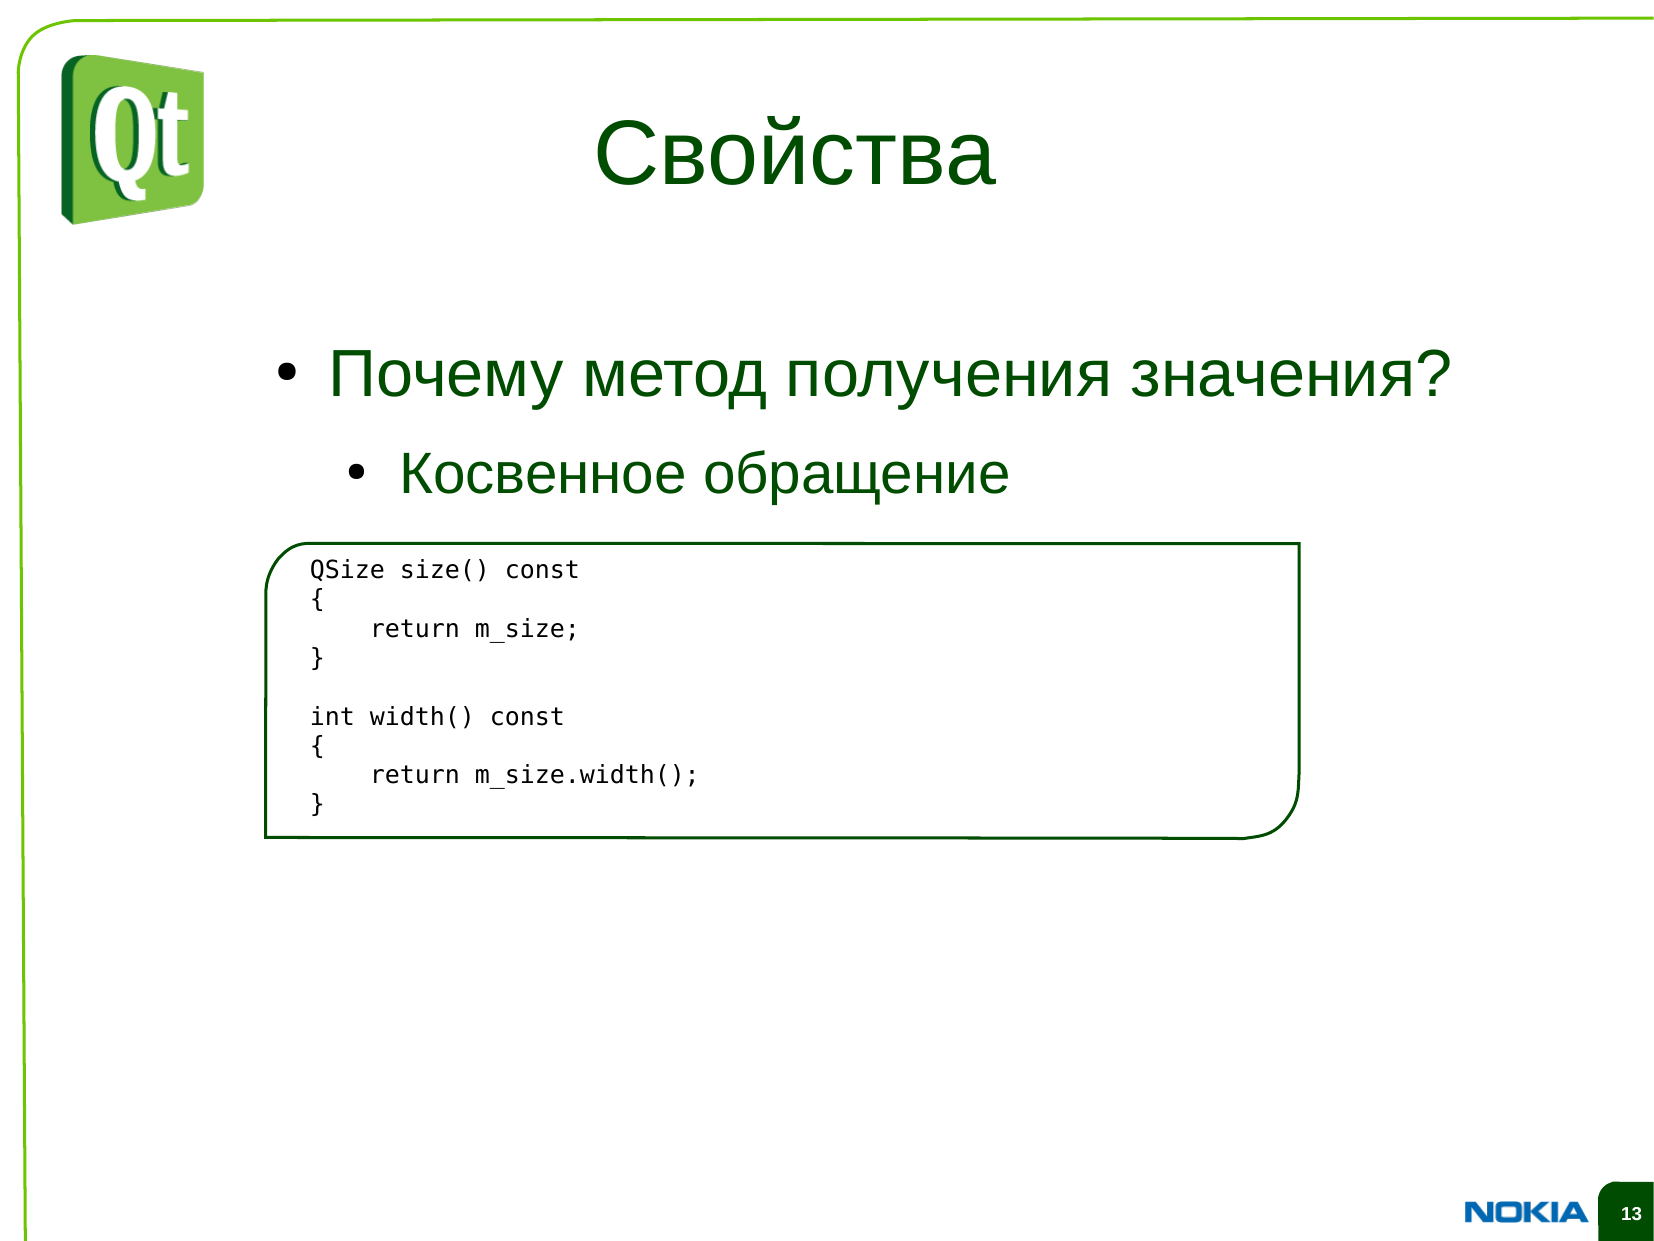

# Свойства
Почему метод получения значения?
Косвенное обращение
QSize size() const
{
 return m_size;
}
int width() const
{
 return m_size.width();
}